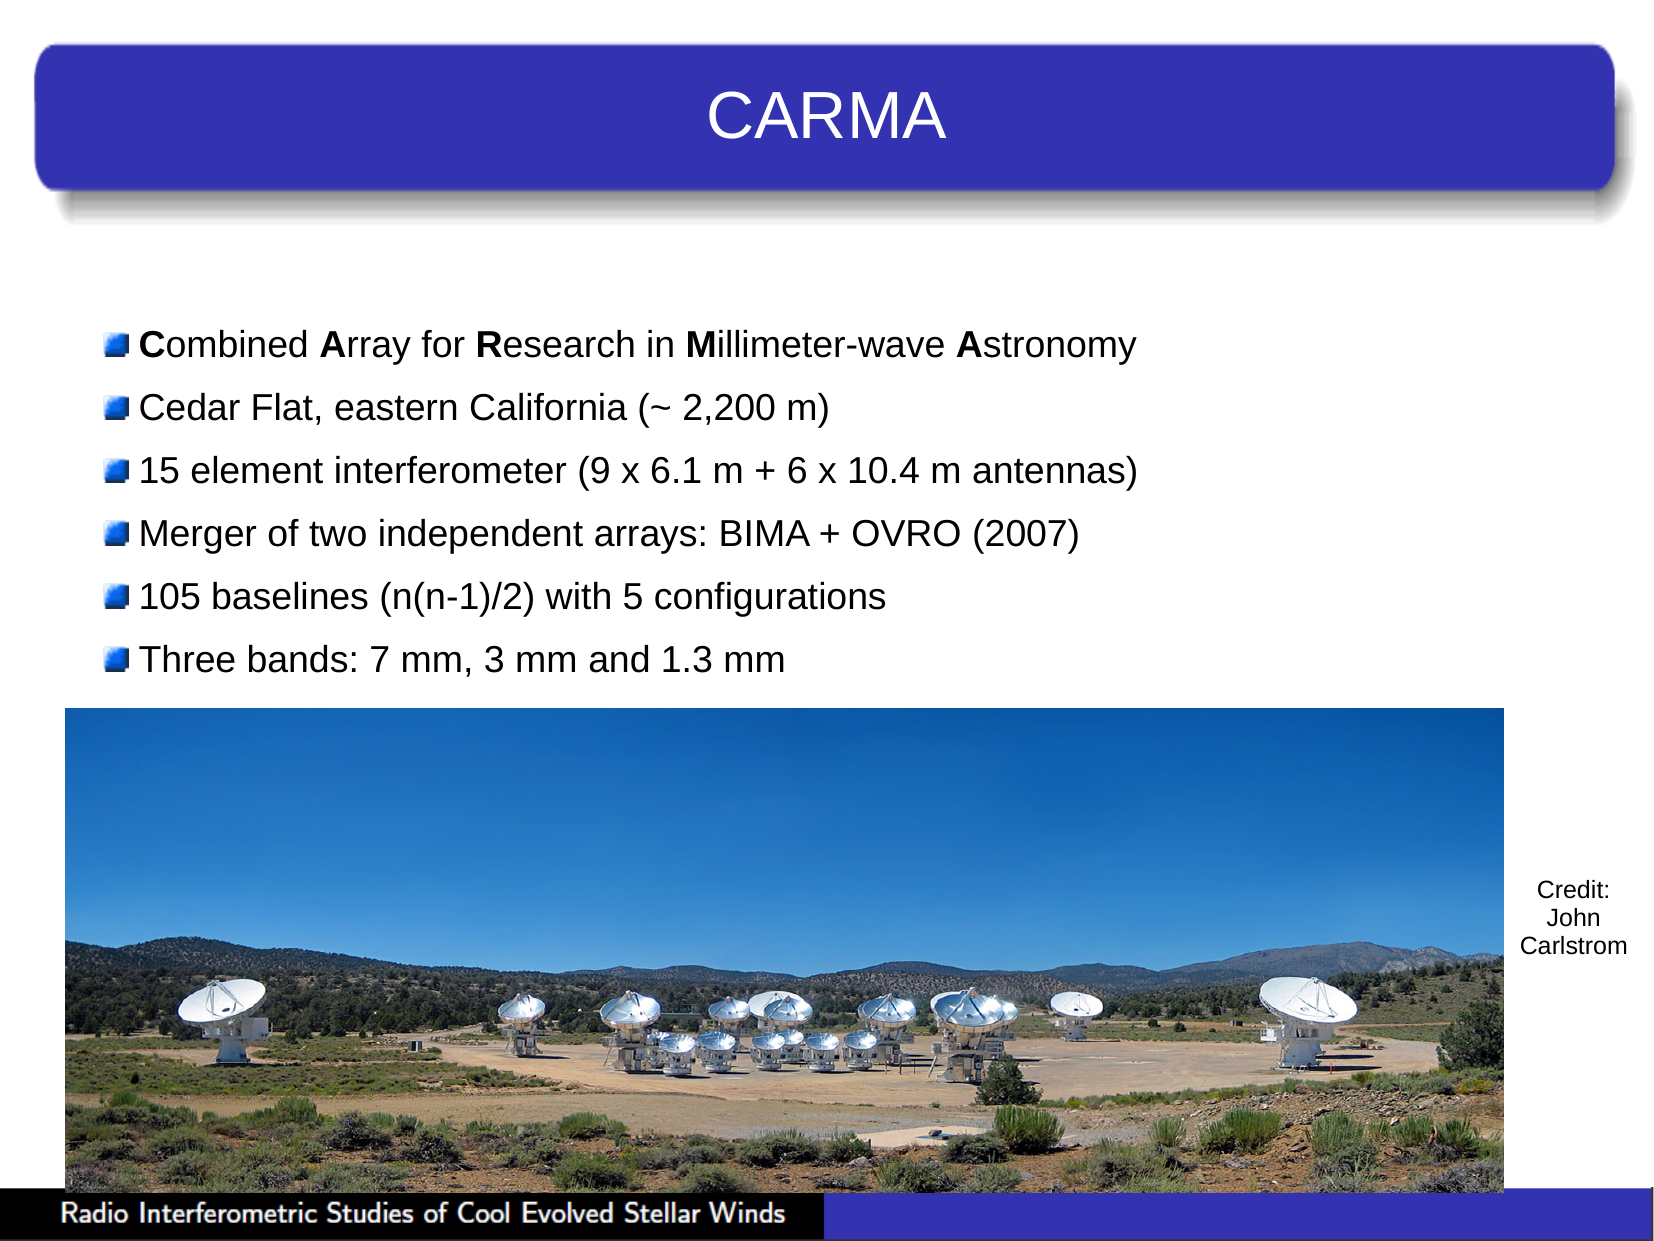

CARMA
 Combined Array for Research in Millimeter-wave Astronomy
 Cedar Flat, eastern California (~ 2,200 m)
 15 element interferometer (9 x 6.1 m + 6 x 10.4 m antennas)
 Merger of two independent arrays: BIMA + OVRO (2007)
 105 baselines (n(n-1)/2) with 5 configurations
 Three bands: 7 mm, 3 mm and 1.3 mm
Credit: John Carlstrom